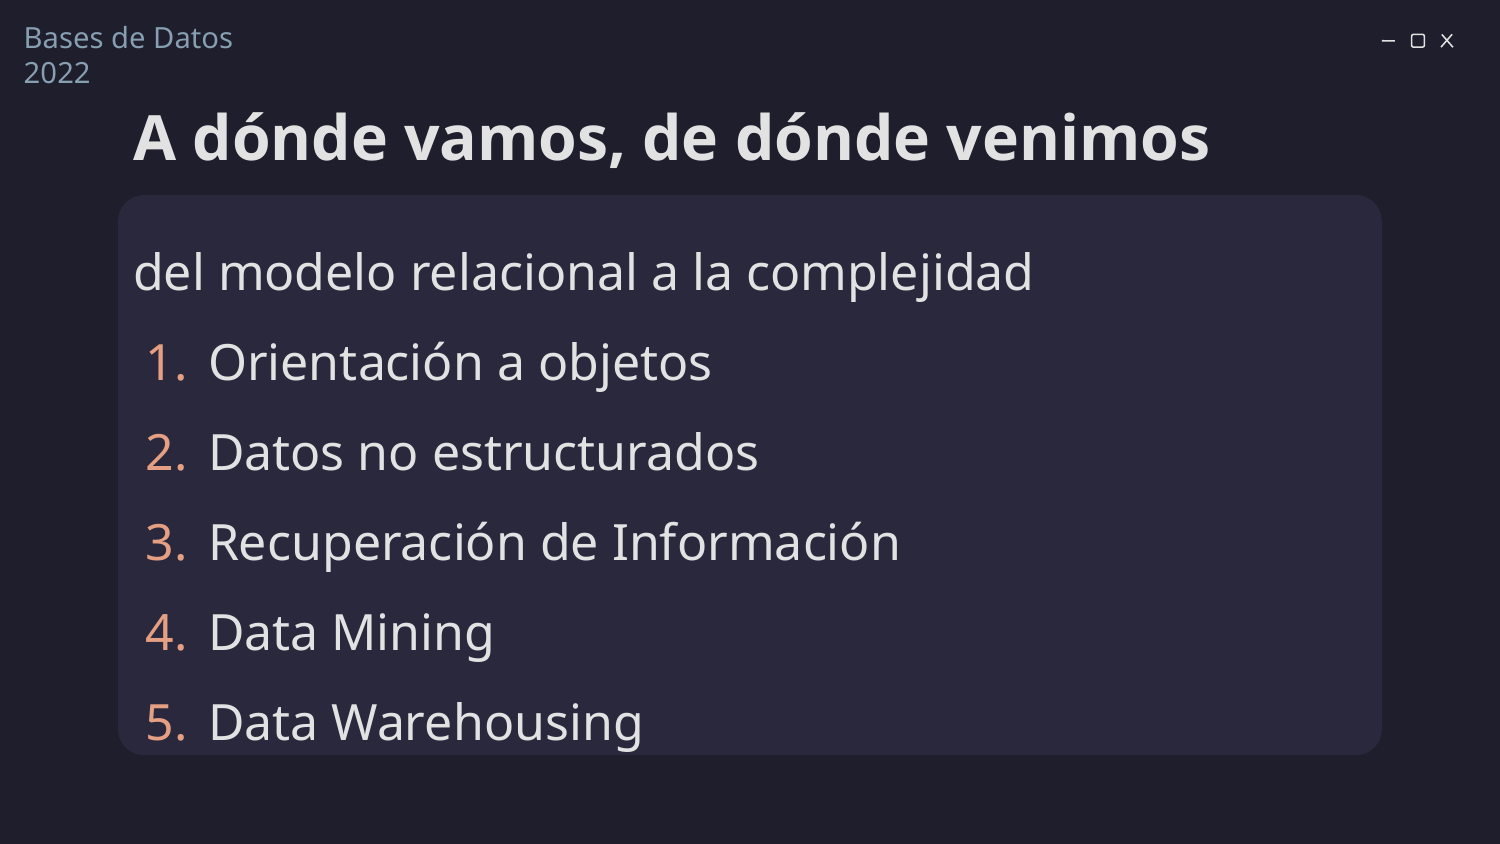

# A dónde vamos, de dónde venimos
del modelo relacional a la complejidad
Orientación a objetos
Datos no estructurados
Recuperación de Información
Data Mining
Data Warehousing